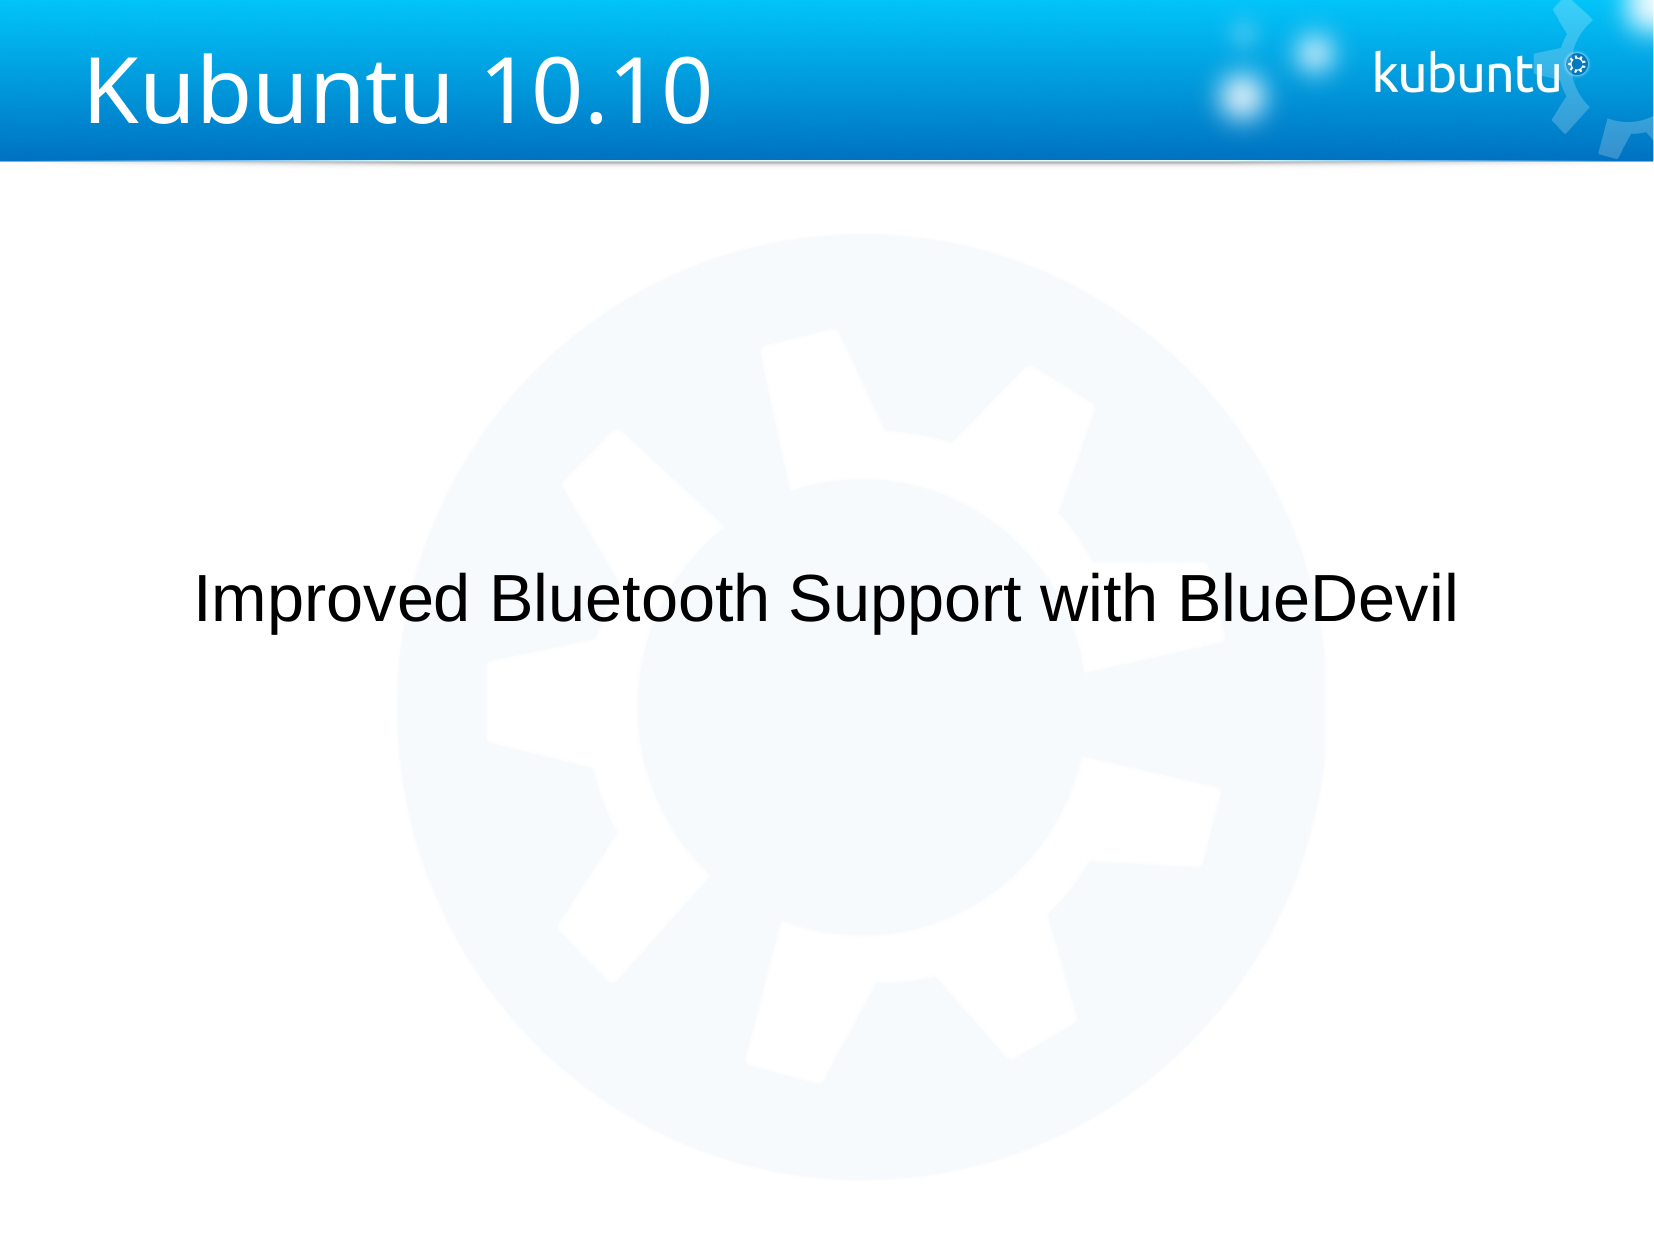

# Kubuntu 10.10
Improved Bluetooth Support with BlueDevil